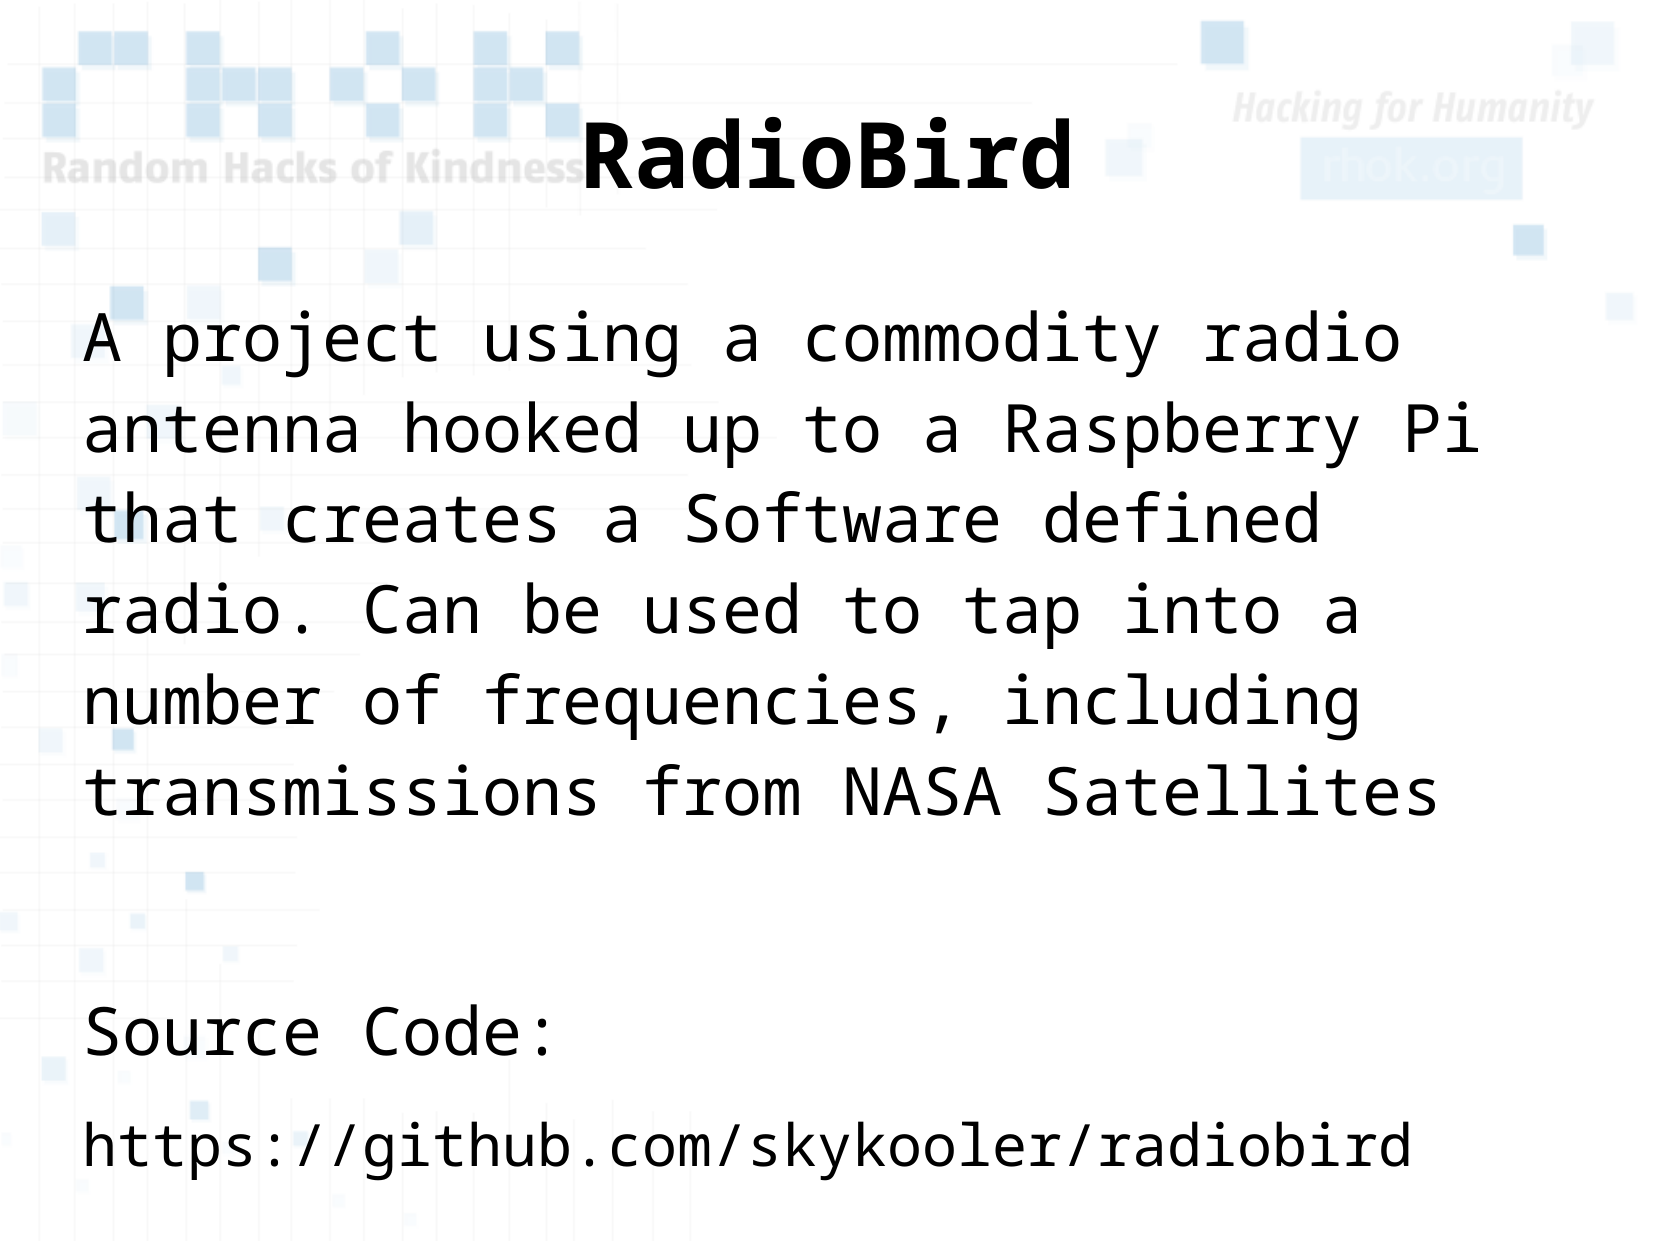

# RadioBird
A project using a commodity radio antenna hooked up to a Raspberry Pi that creates a Software defined radio. Can be used to tap into a number of frequencies, including transmissions from NASA Satellites
Source Code:
https://github.com/skykooler/radiobird